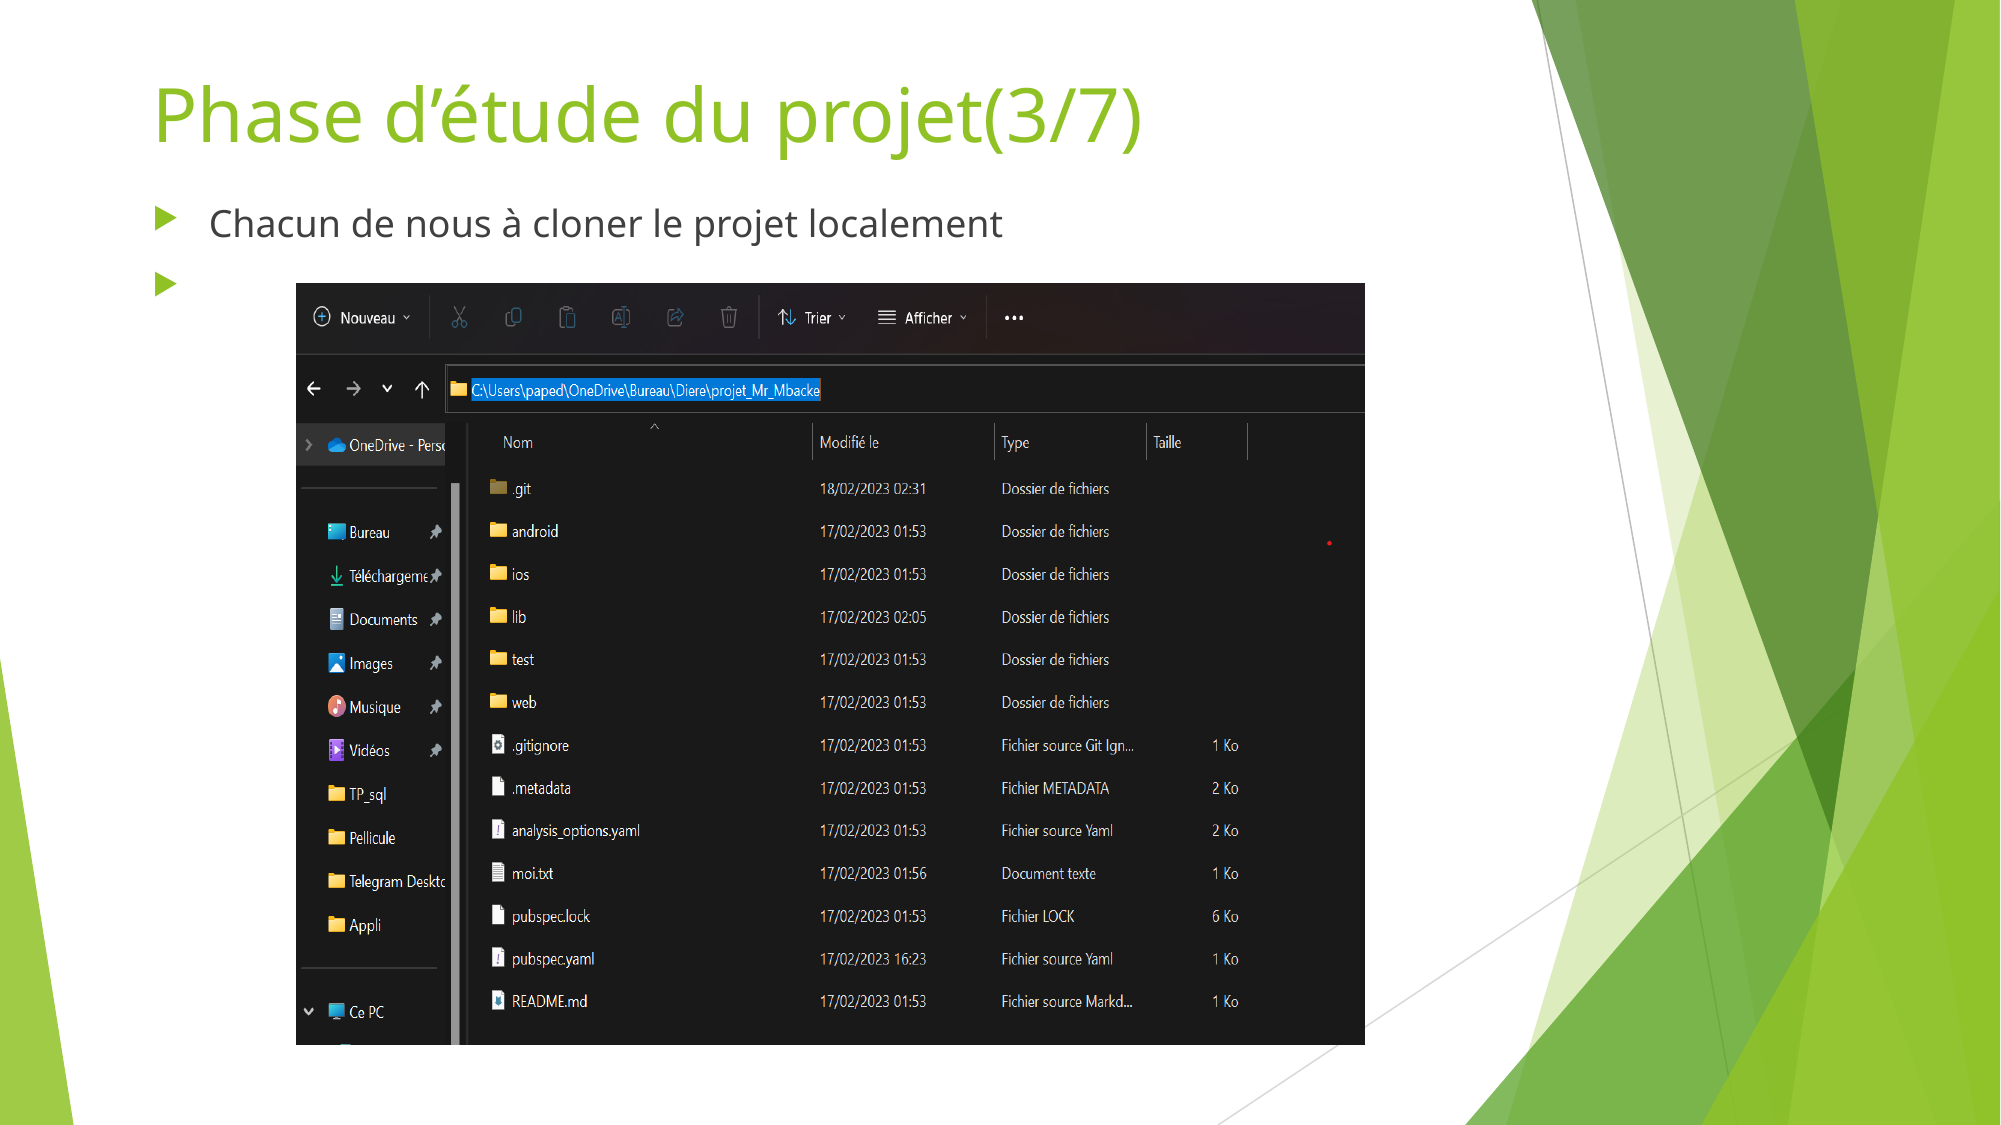

# Phase d’étude du projet(3/7)
Chacun de nous à cloner le projet localement